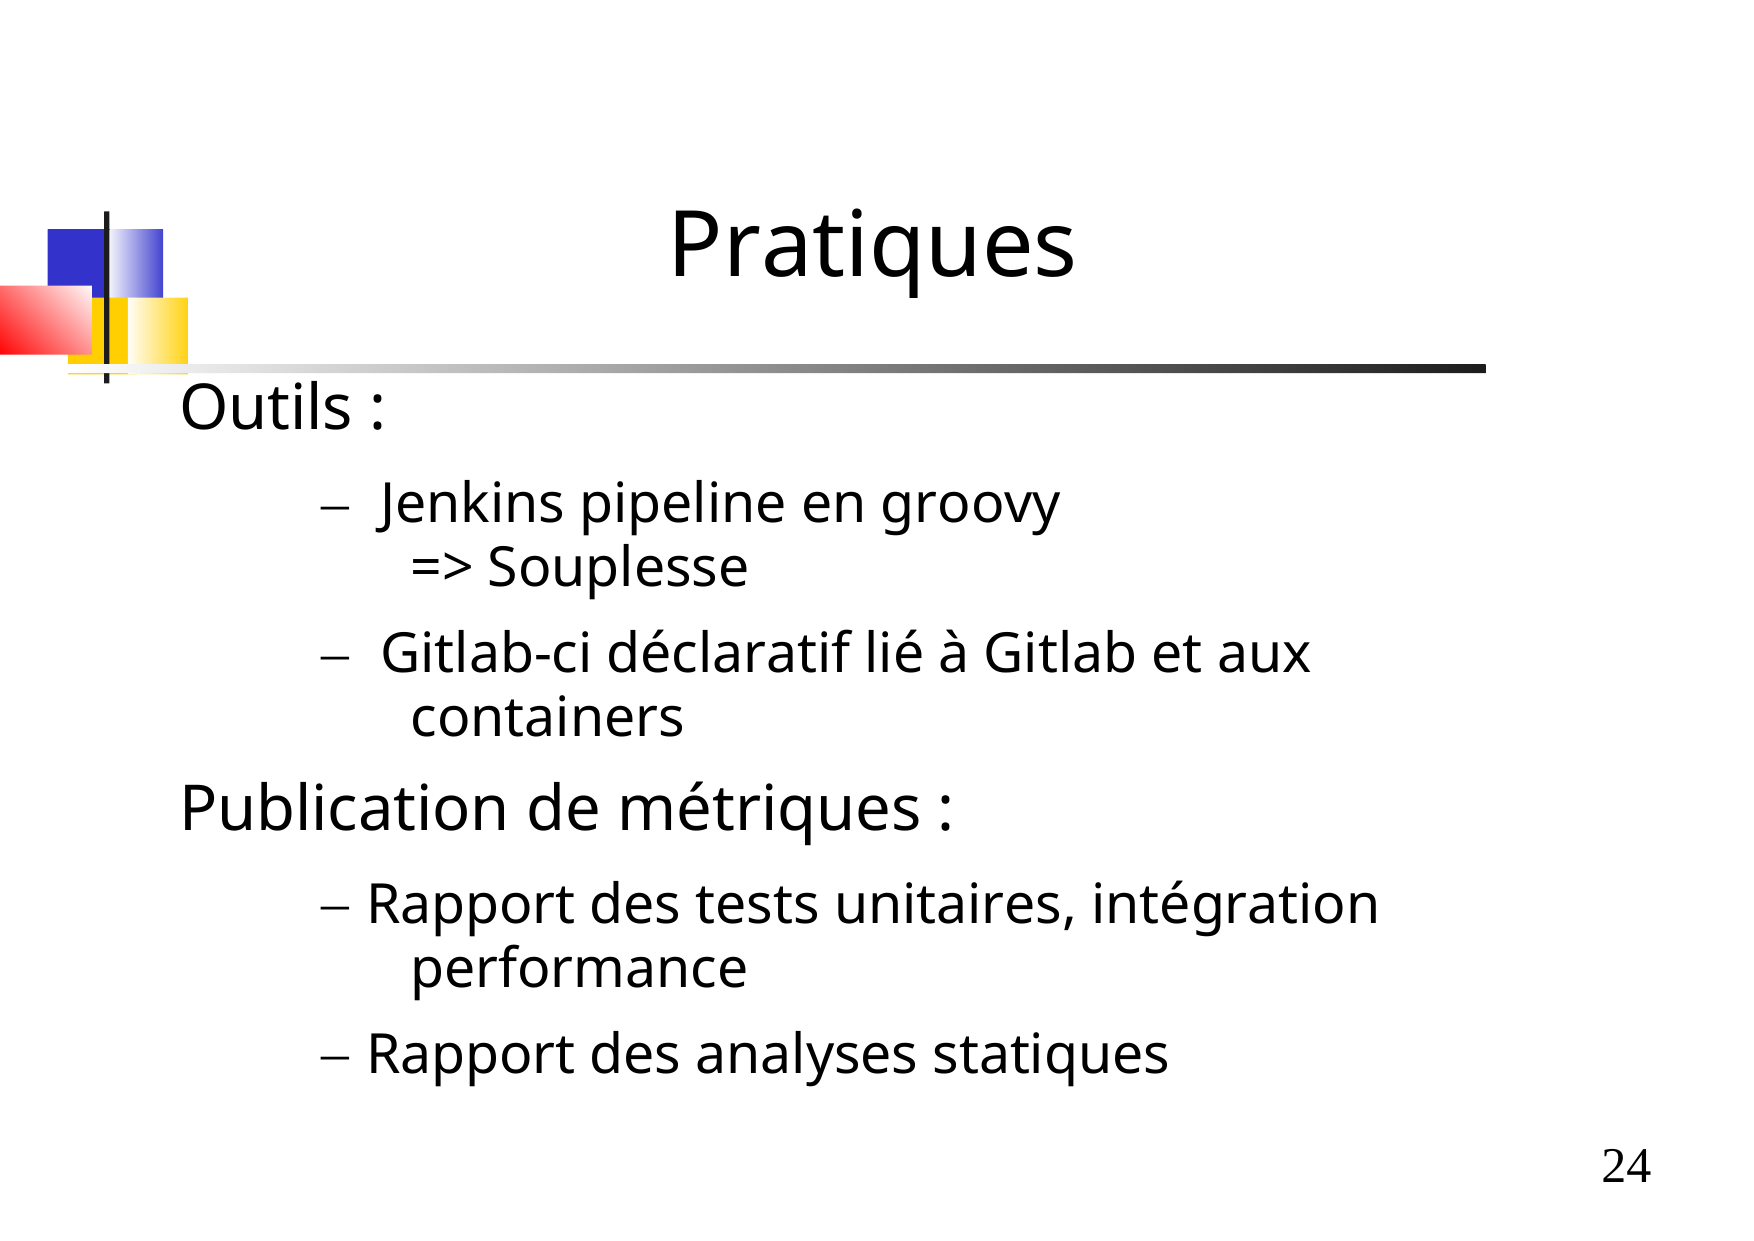

# Pratiques
Outils :
 Jenkins pipeline en groovy
=> Souplesse
 Gitlab-ci déclaratif lié à Gitlab et aux containers
Publication de métriques :
Rapport des tests unitaires, intégration performance
Rapport des analyses statiques